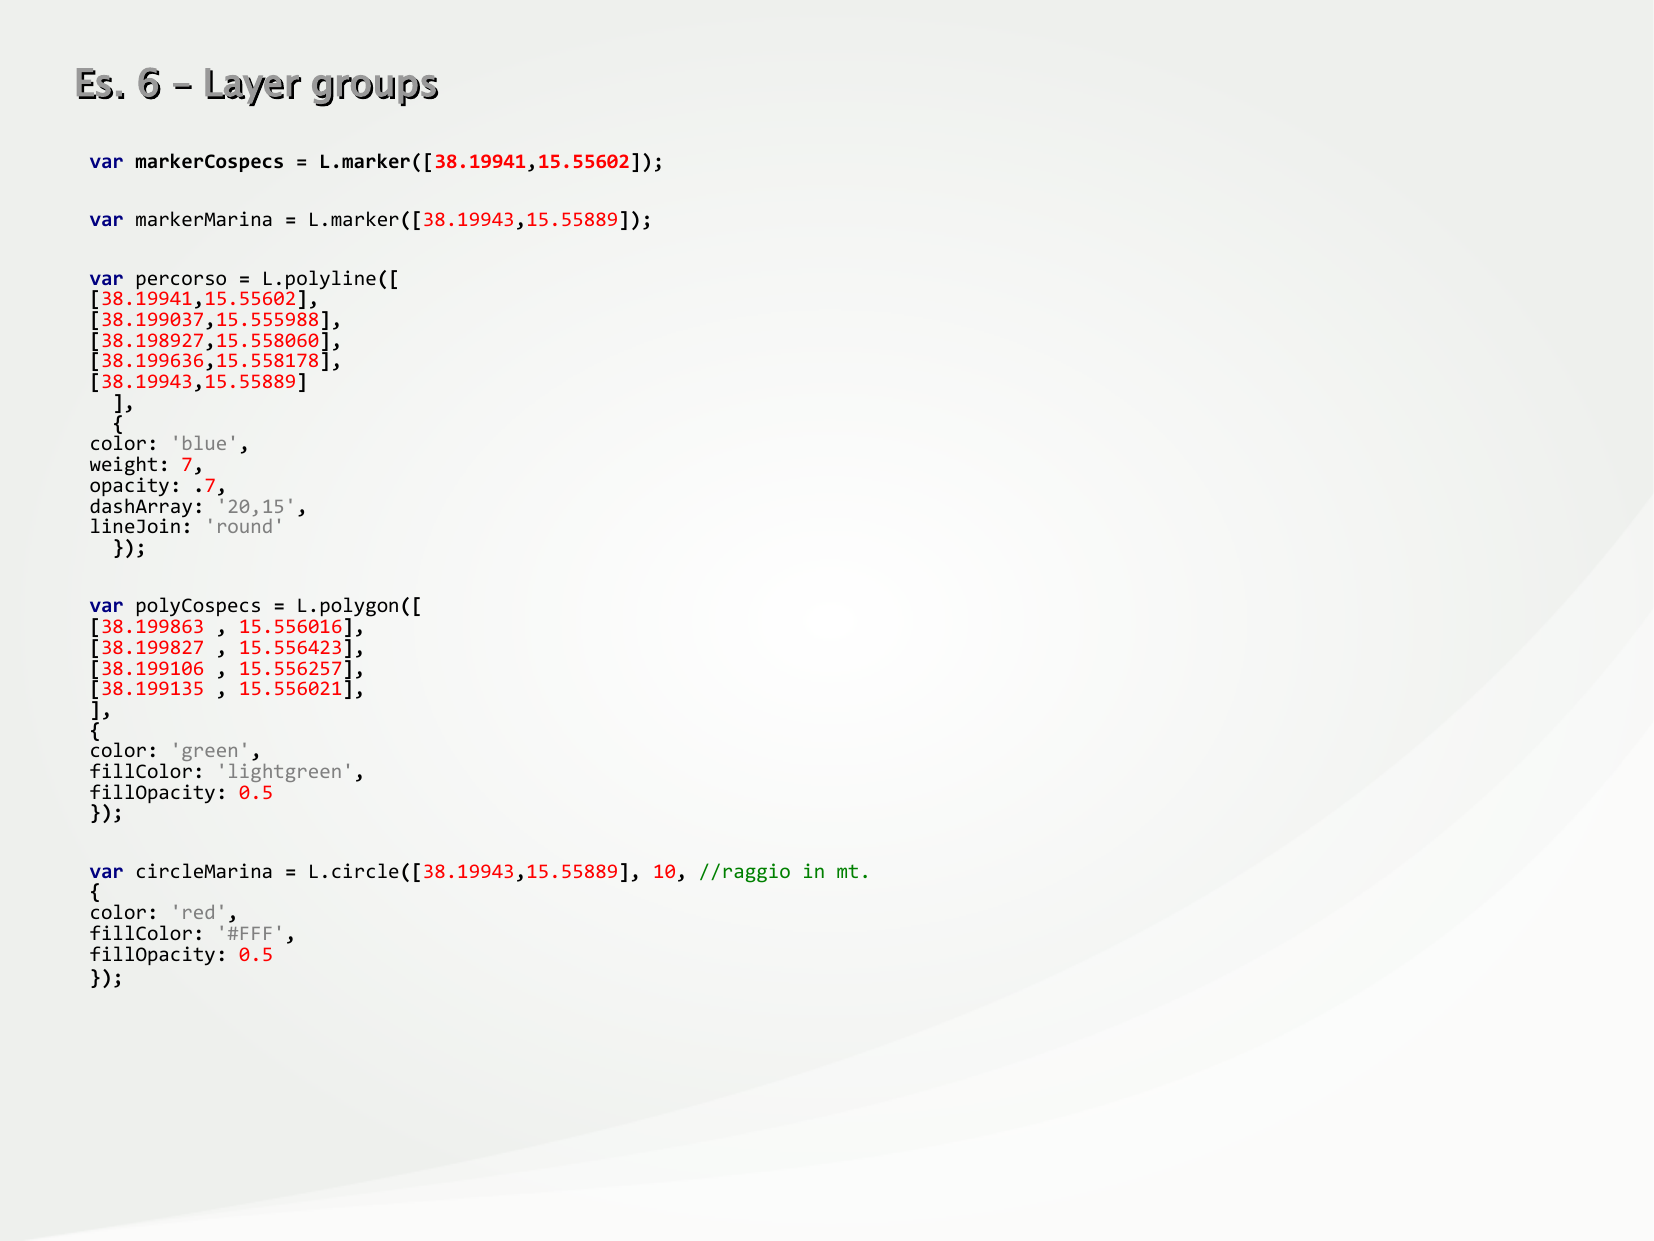

Es. 6 – Layer groups
var markerCospecs = L.marker([38.19941,15.55602]);
var markerMarina = L.marker([38.19943,15.55889]);
var percorso = L.polyline([
[38.19941,15.55602],
[38.199037,15.555988],
[38.198927,15.558060],
[38.199636,15.558178],
[38.19943,15.55889]
 ],
 {
color: 'blue',
weight: 7,
opacity: .7,
dashArray: '20,15',
lineJoin: 'round'
 });
var polyCospecs = L.polygon([
[38.199863 , 15.556016],
[38.199827 , 15.556423],
[38.199106 , 15.556257],
[38.199135 , 15.556021],
],
{
color: 'green',
fillColor: 'lightgreen',
fillOpacity: 0.5
});
var circleMarina = L.circle([38.19943,15.55889], 10, //raggio in mt.
{
color: 'red',
fillColor: '#FFF',
fillOpacity: 0.5
});